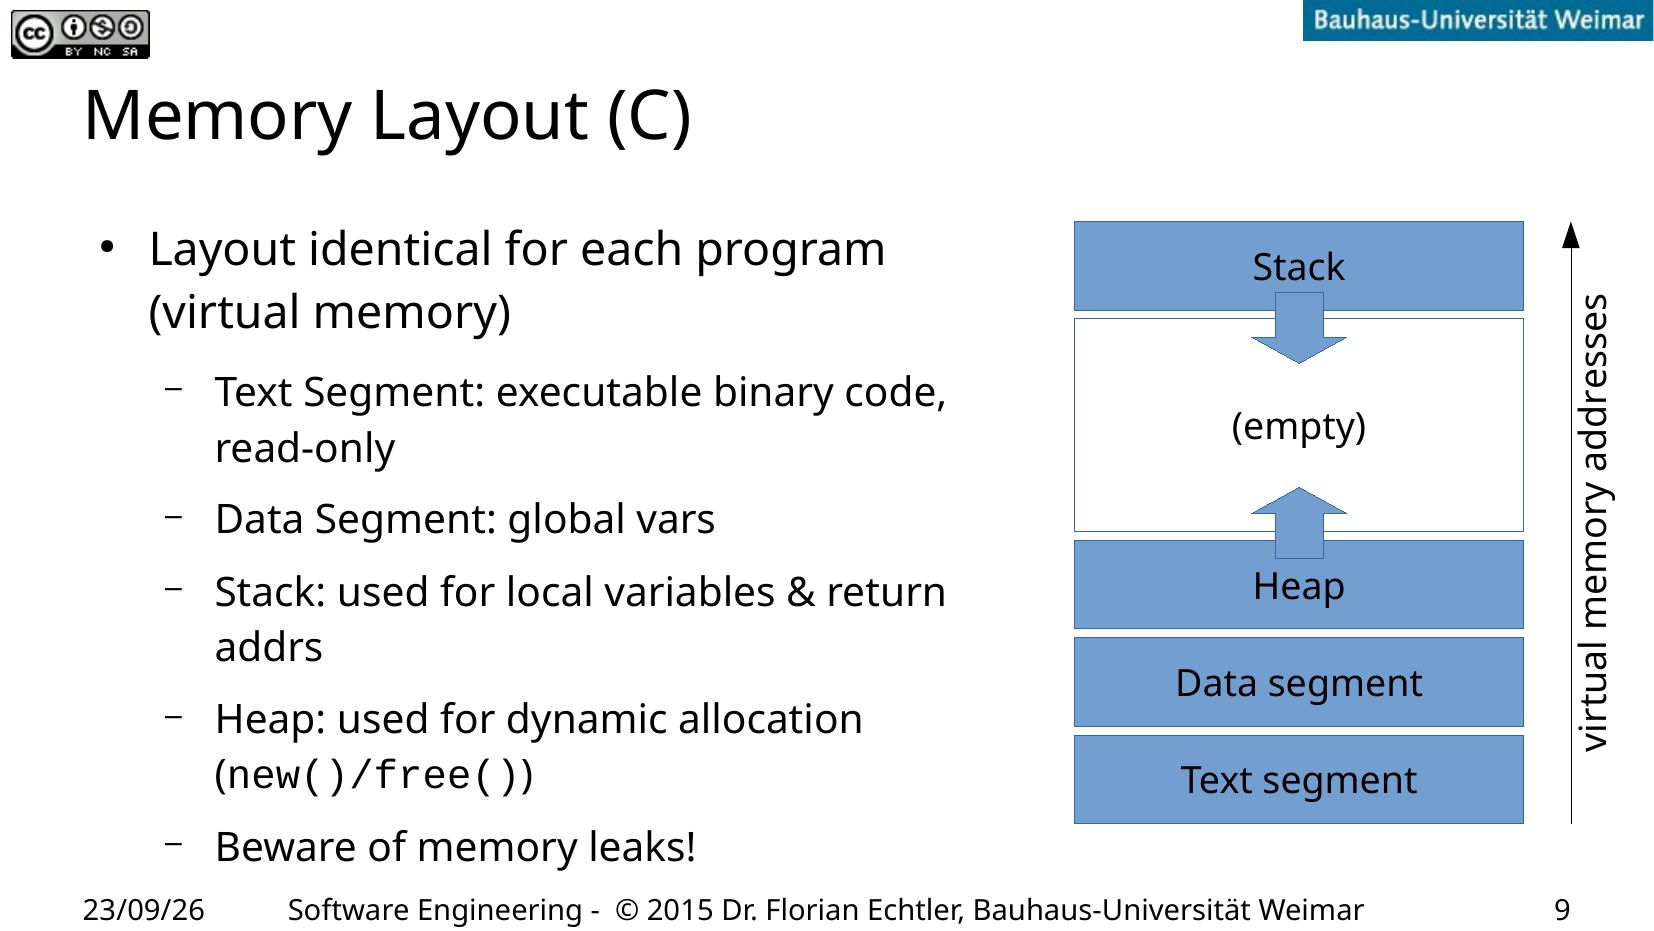

# Memory Layout (C)
Layout identical for each program (virtual memory)
Text Segment: executable binary code, read-only
Data Segment: global vars
Stack: used for local variables & return addrs
Heap: used for dynamic allocation (new()/free())
Beware of memory leaks!
Stack
virtual memory addresses
(empty)
Heap
Data segment
Text segment
Software Engineering - © 2015 Dr. Florian Echtler, Bauhaus-Universität Weimar
9